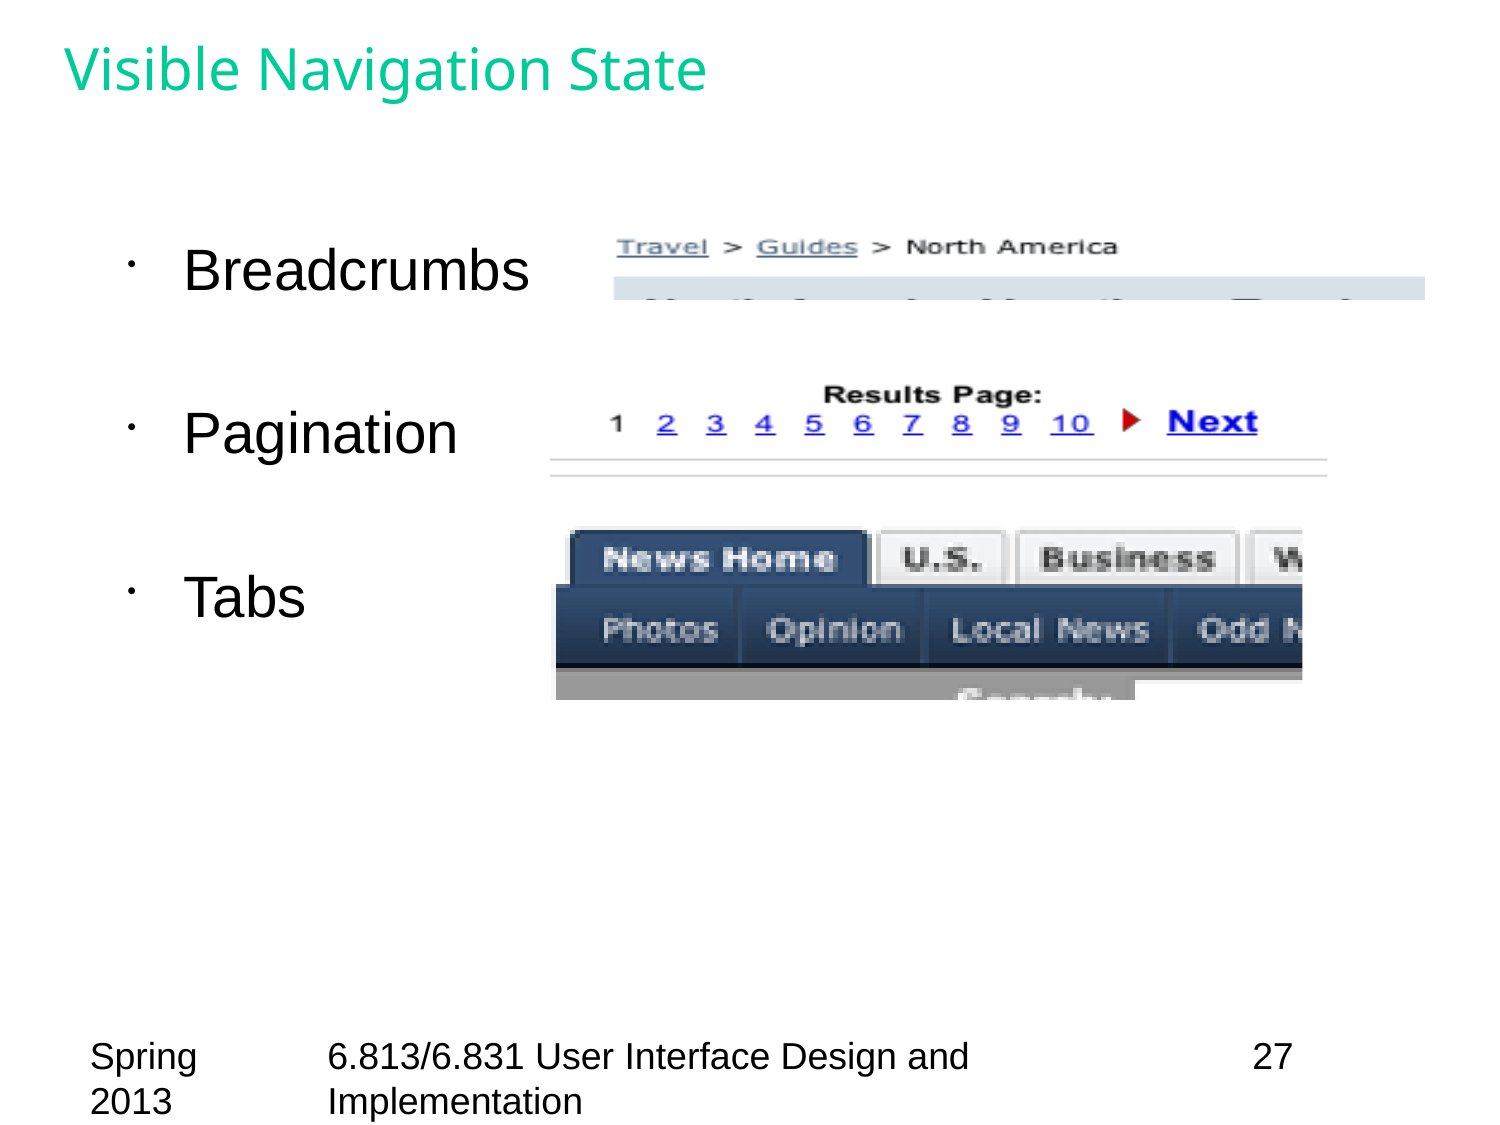

# Visible Navigation State
Breadcrumbs
Pagination
Tabs
Spring 2013
6.813/6.831 User Interface Design and Implementation